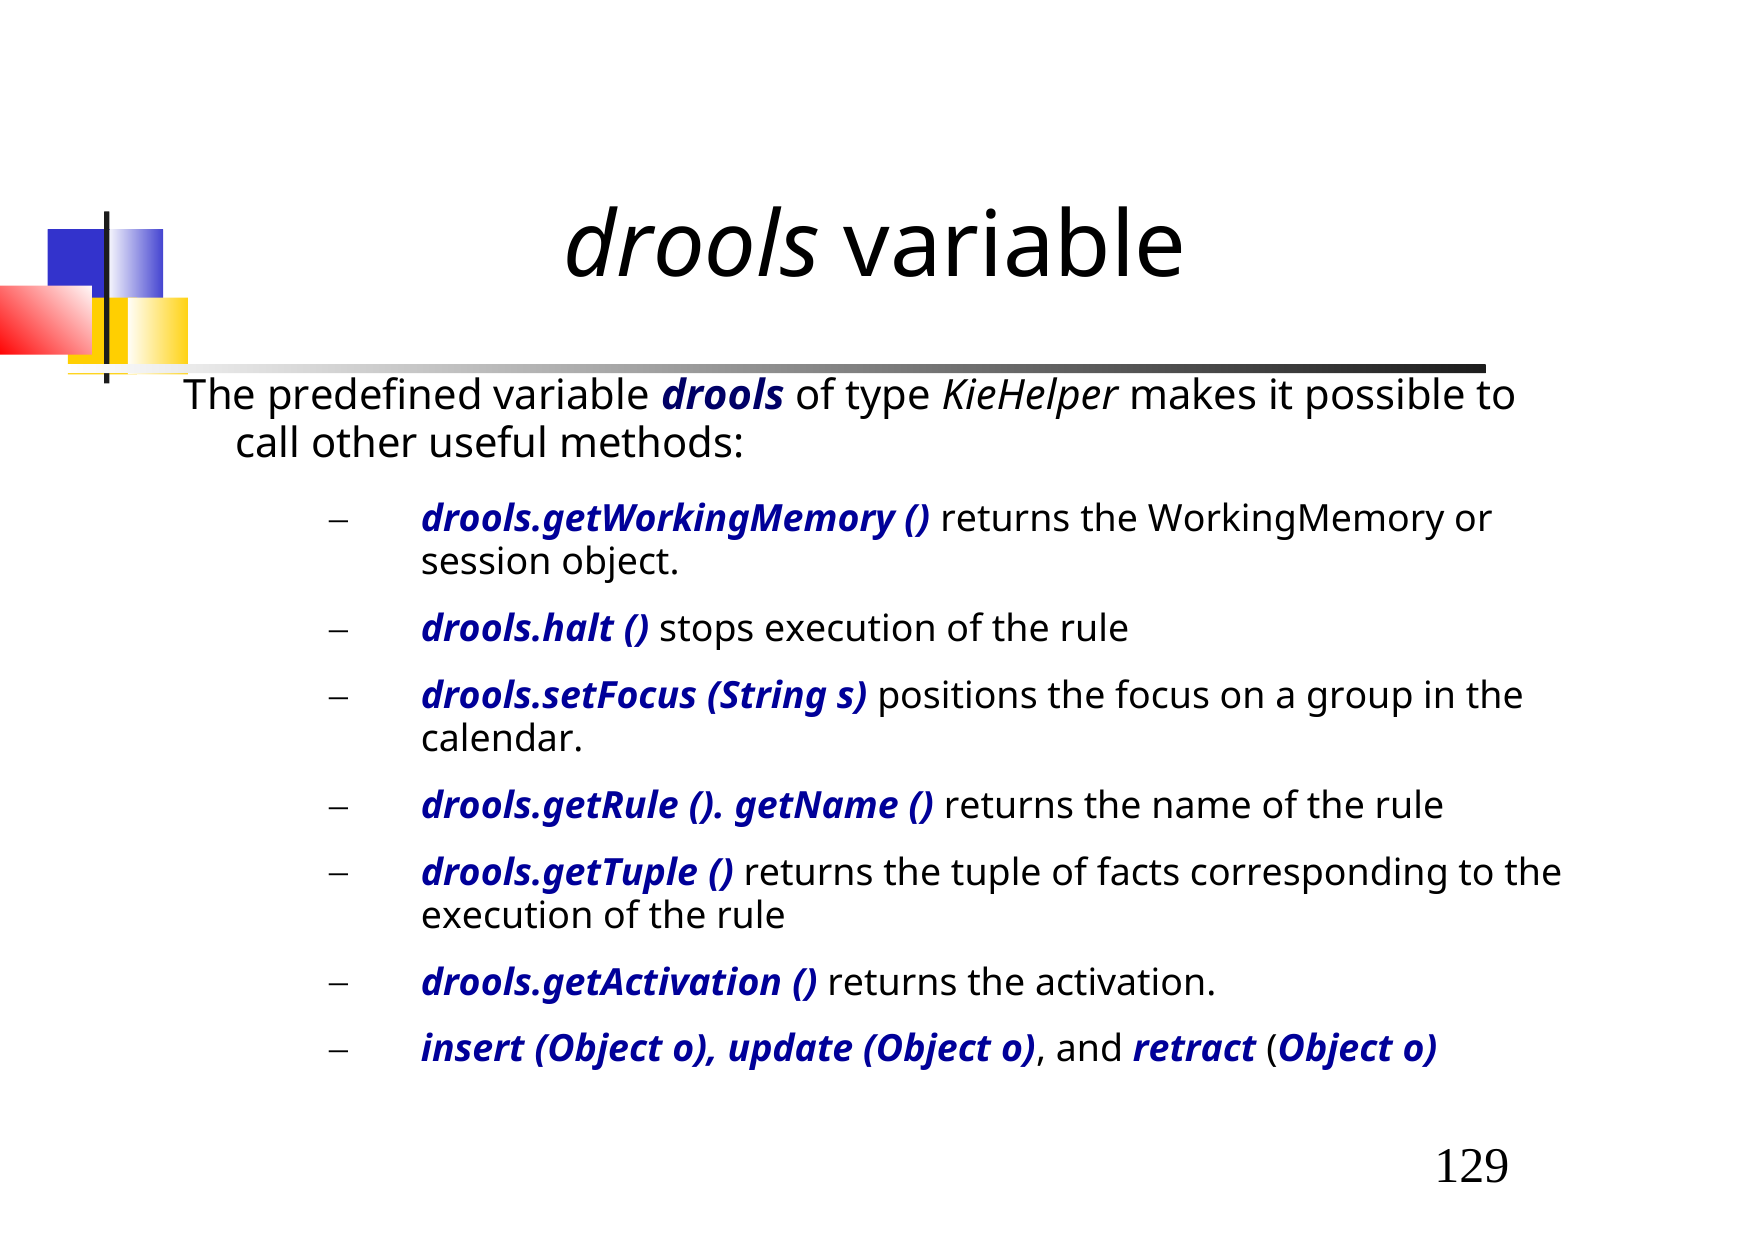

# drools variable
The predefined variable drools of type KieHelper makes it possible to call other useful methods:
drools.getWorkingMemory () returns the WorkingMemory or session object.
drools.halt () stops execution of the rule
drools.setFocus (String s) positions the focus on a group in the calendar.
drools.getRule (). getName () returns the name of the rule
drools.getTuple () returns the tuple of facts corresponding to the execution of the rule
drools.getActivation () returns the activation.
insert (Object o), update (Object o), and retract (Object o)